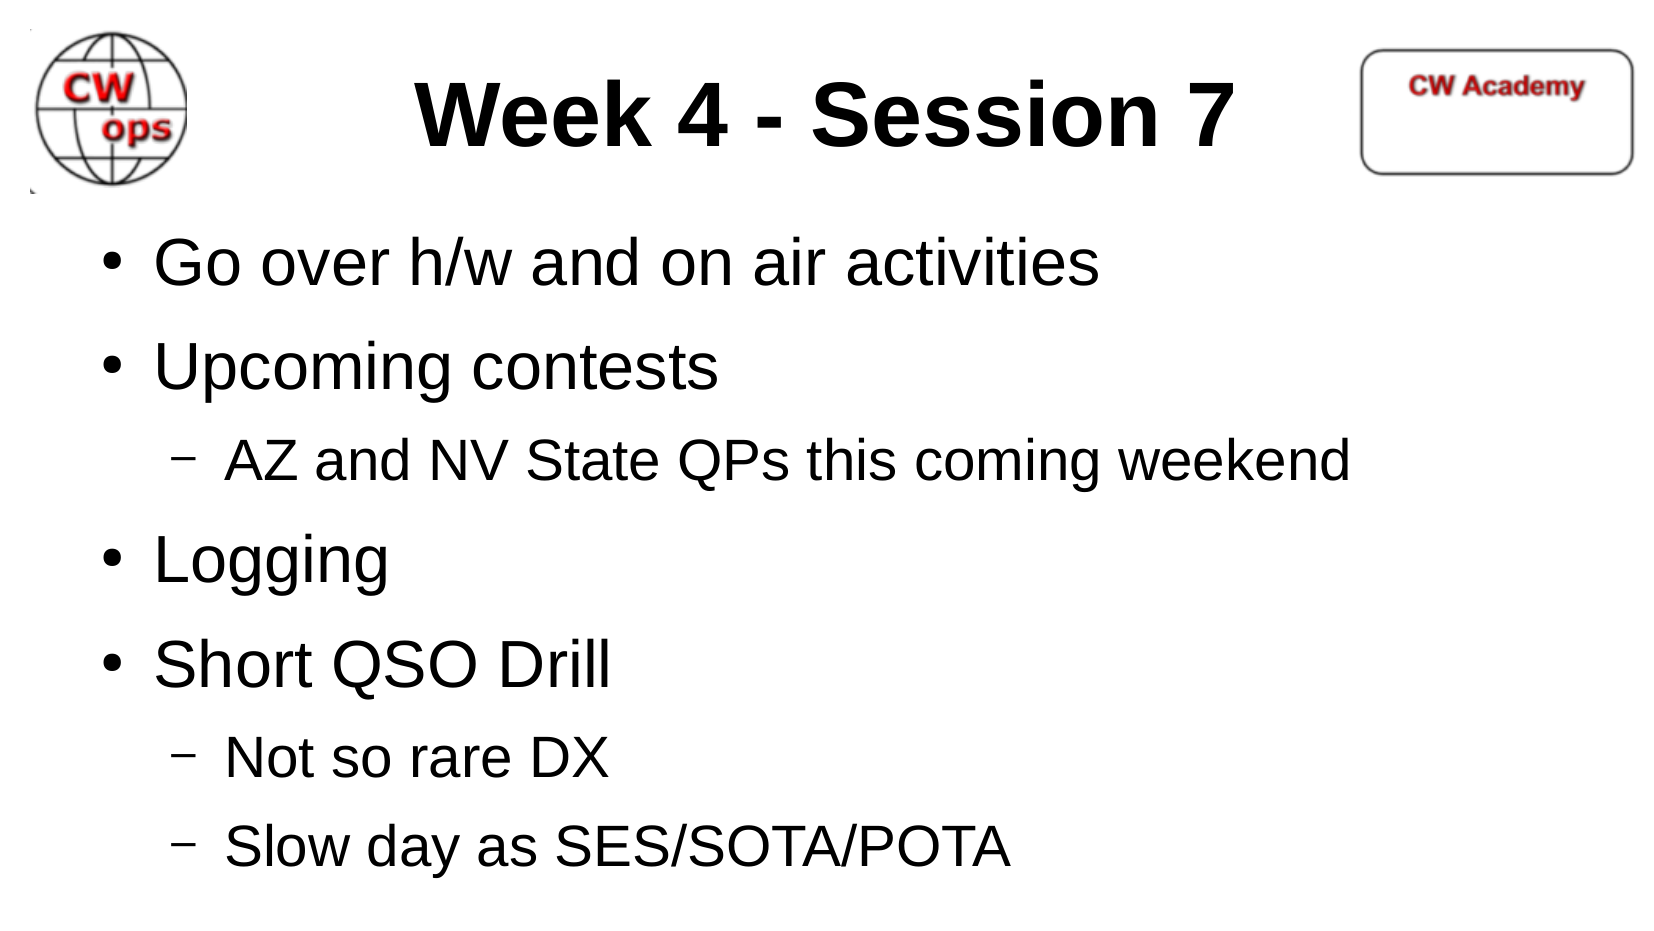

# Week 4 - Session 7
Go over h/w and on air activities
Upcoming contests
AZ and NV State QPs this coming weekend
Logging
Short QSO Drill
Not so rare DX
Slow day as SES/SOTA/POTA